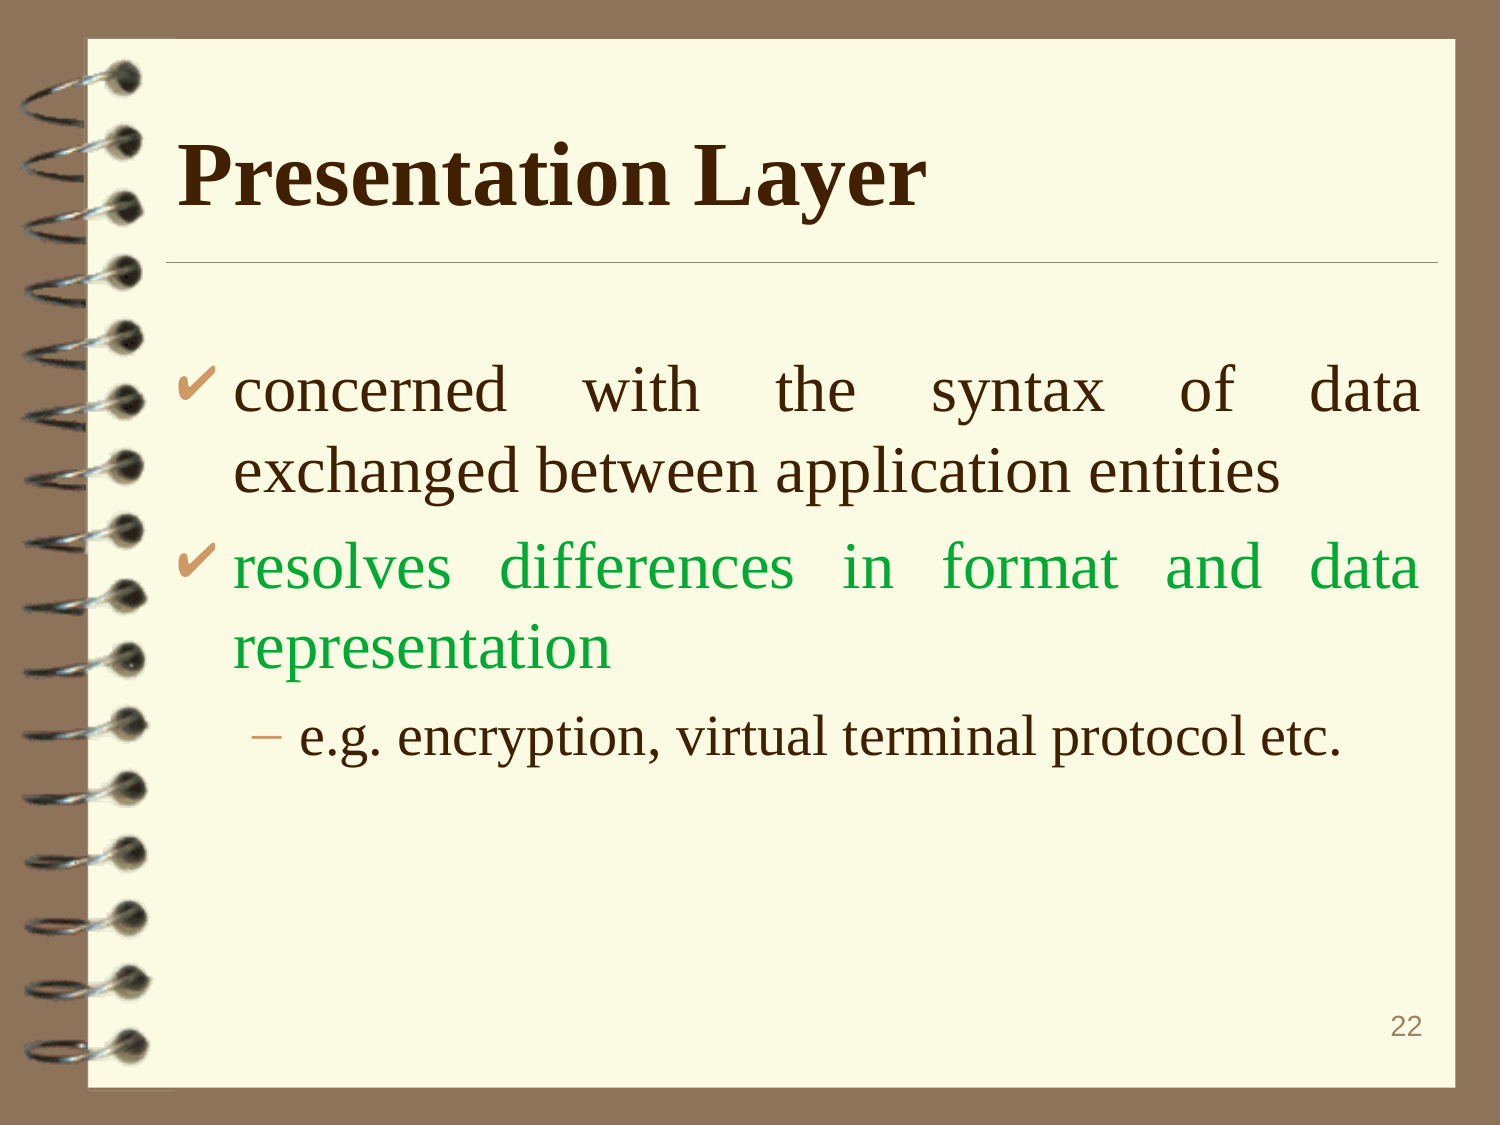

# Presentation Layer
concerned with the syntax of data exchanged between application entities
resolves differences in format and data representation
e.g. encryption, virtual terminal protocol etc.
22